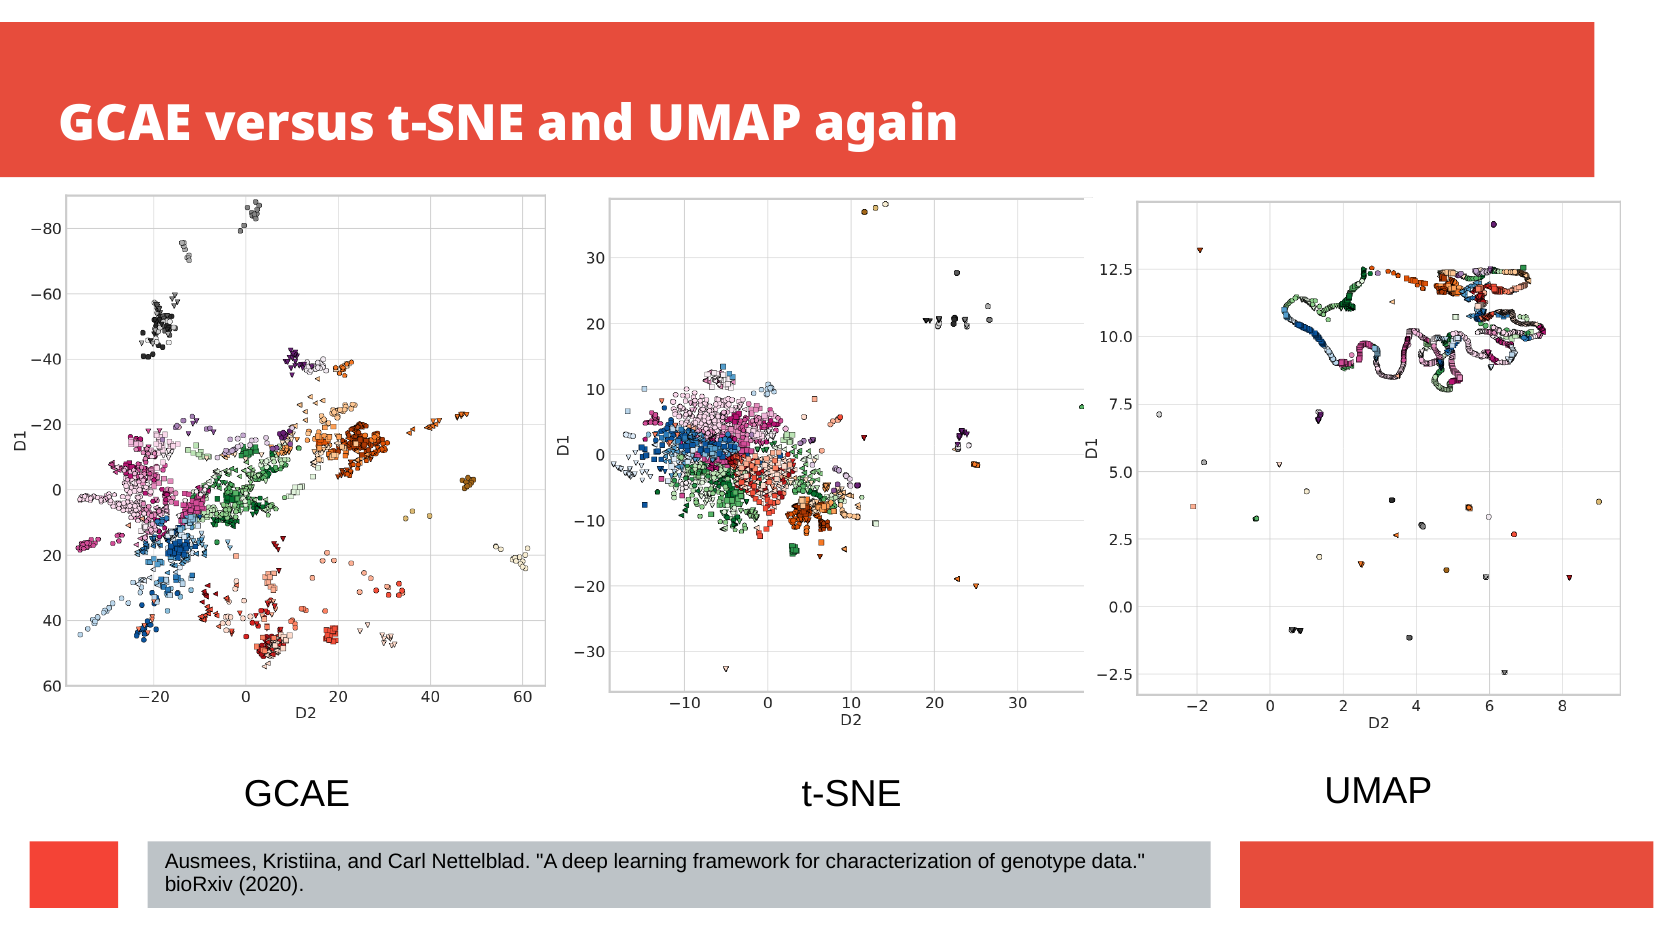

# GCAE versus t-SNE and UMAP again
UMAP
GCAE
t-SNE
Ausmees, Kristiina, and Carl Nettelblad. "A deep learning framework for characterization of genotype data." bioRxiv (2020).